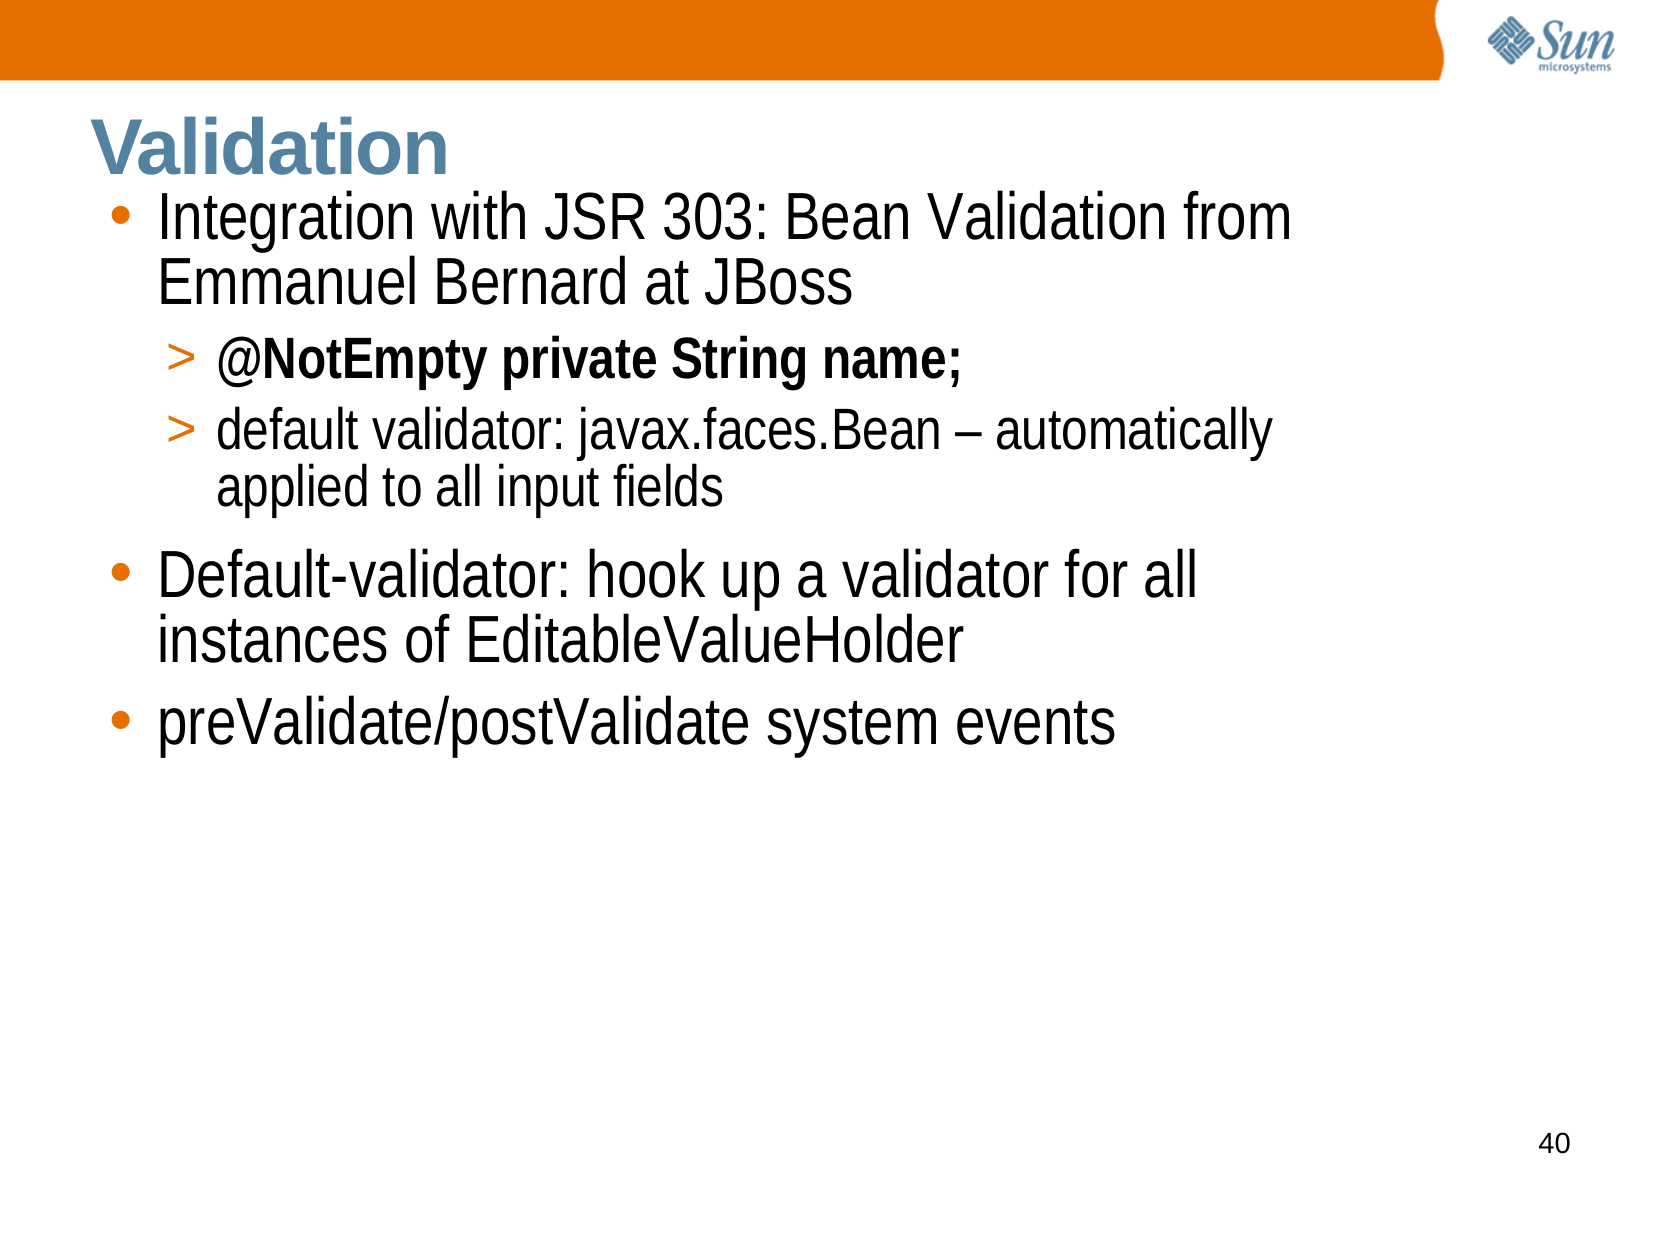

# Validation
Integration with JSR 303: Bean Validation from Emmanuel Bernard at JBoss
@NotEmpty private String name;
default validator: javax.faces.Bean – automatically applied to all input fields
Default-validator: hook up a validator for all instances of EditableValueHolder
preValidate/postValidate system events
40